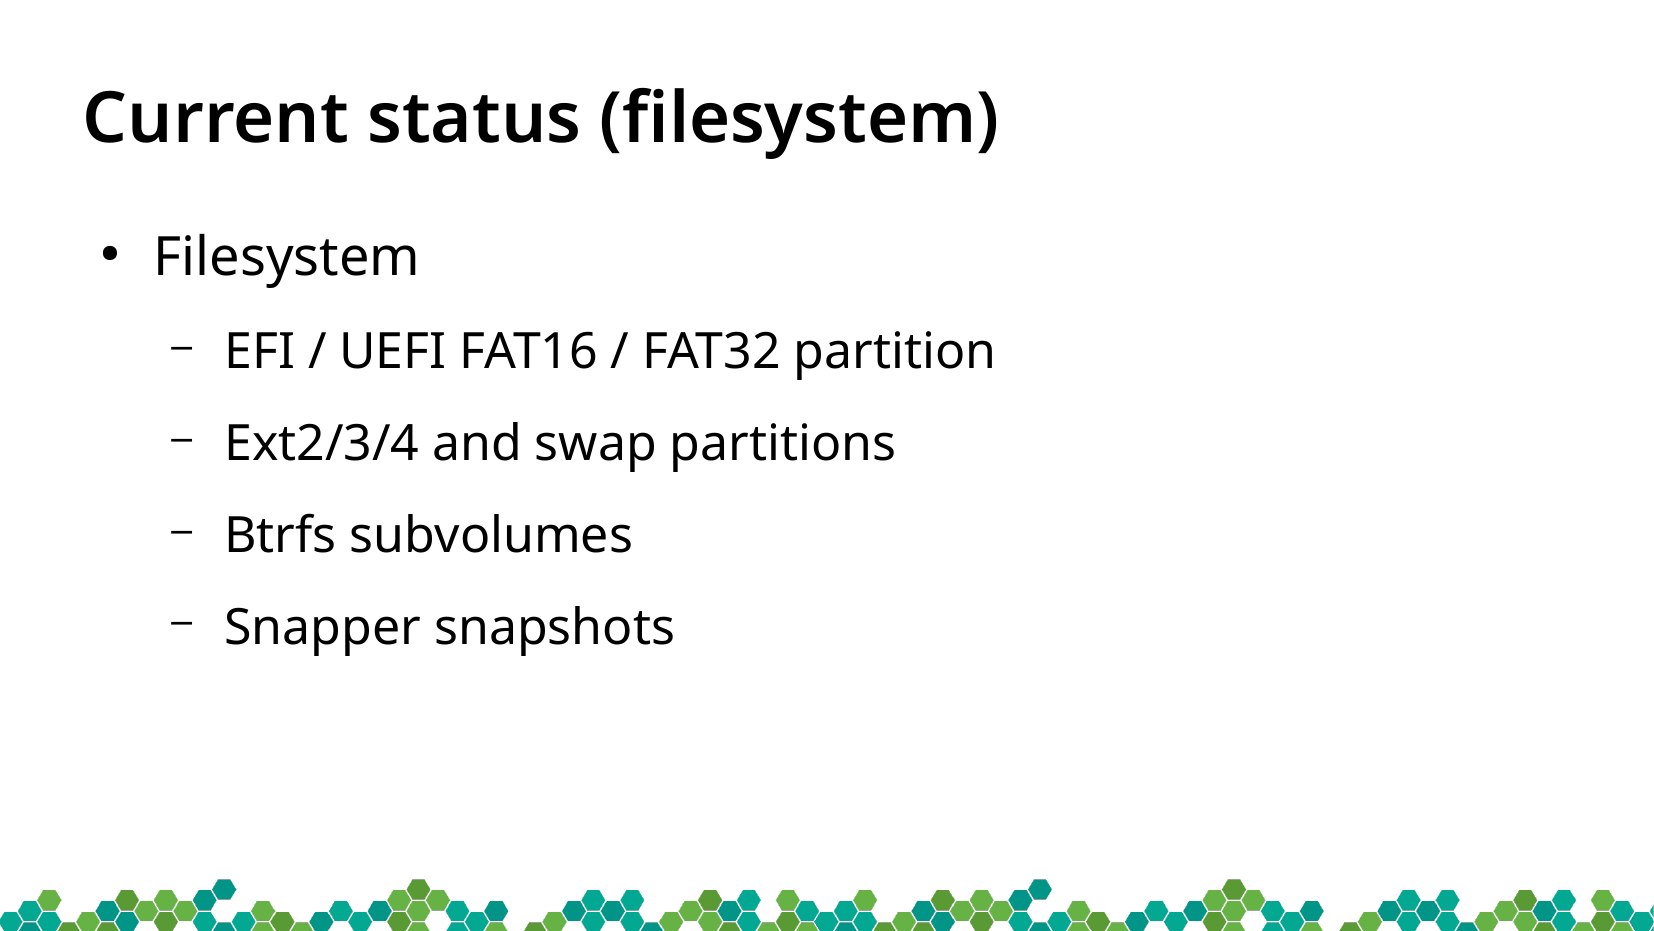

# Current status (filesystem)
Filesystem
EFI / UEFI FAT16 / FAT32 partition
Ext2/3/4 and swap partitions
Btrfs subvolumes
Snapper snapshots